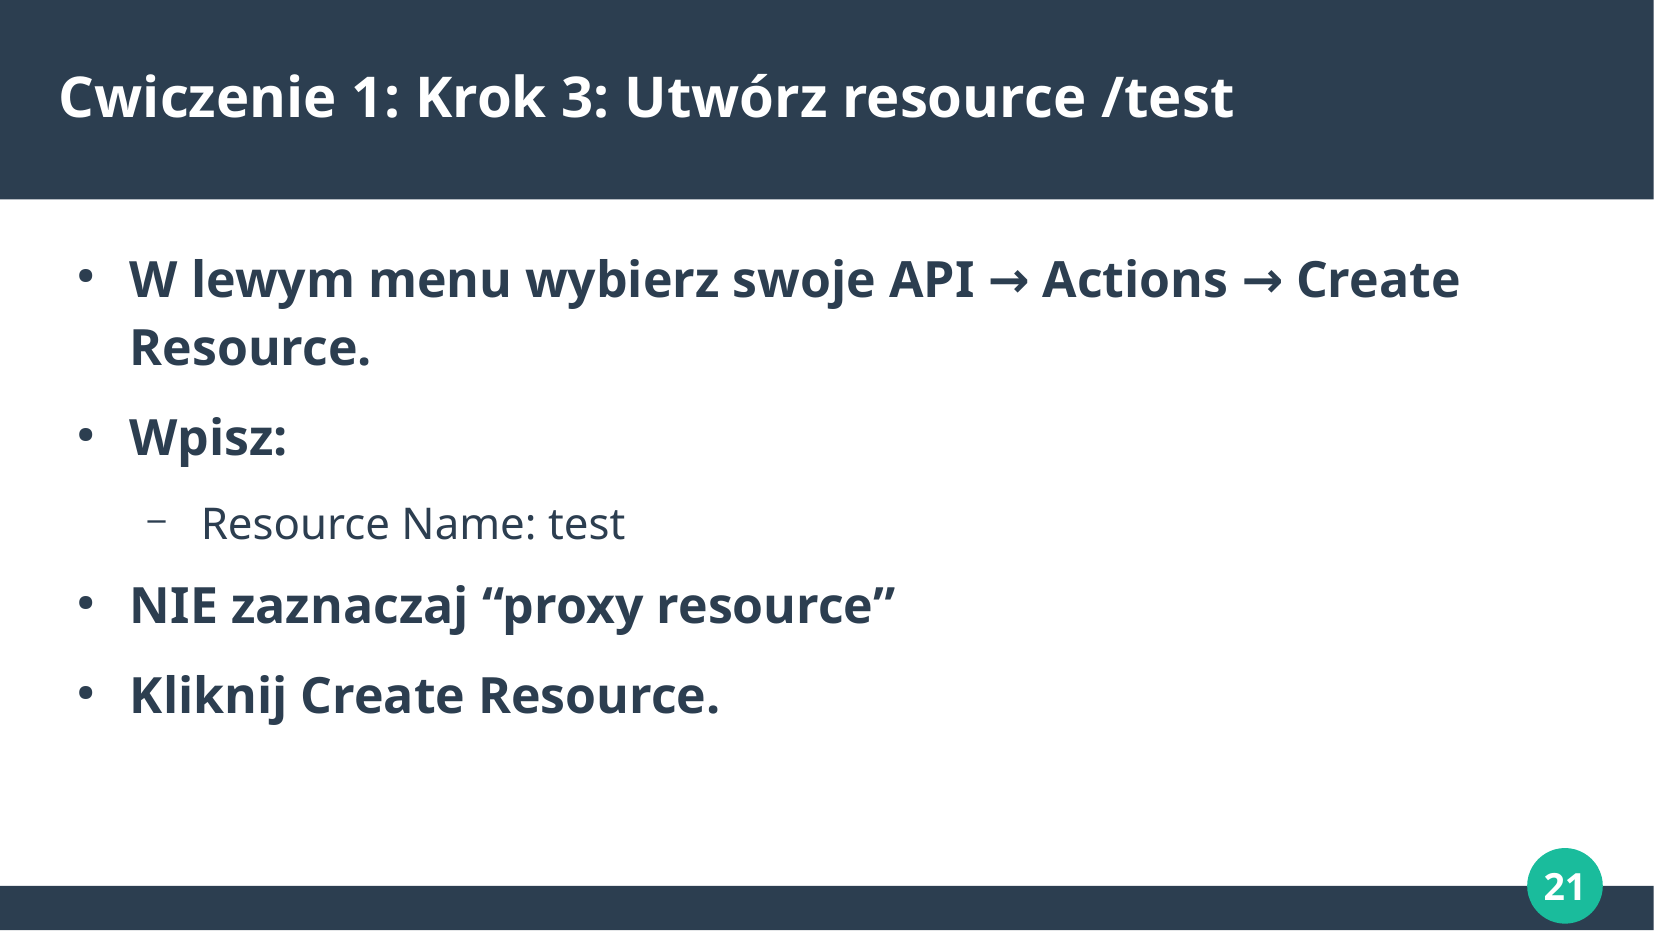

# Cwiczenie 1: Krok 3: Utwórz resource /test
W lewym menu wybierz swoje API → Actions → Create Resource.
Wpisz:
Resource Name: test
NIE zaznaczaj “proxy resource”
Kliknij Create Resource.